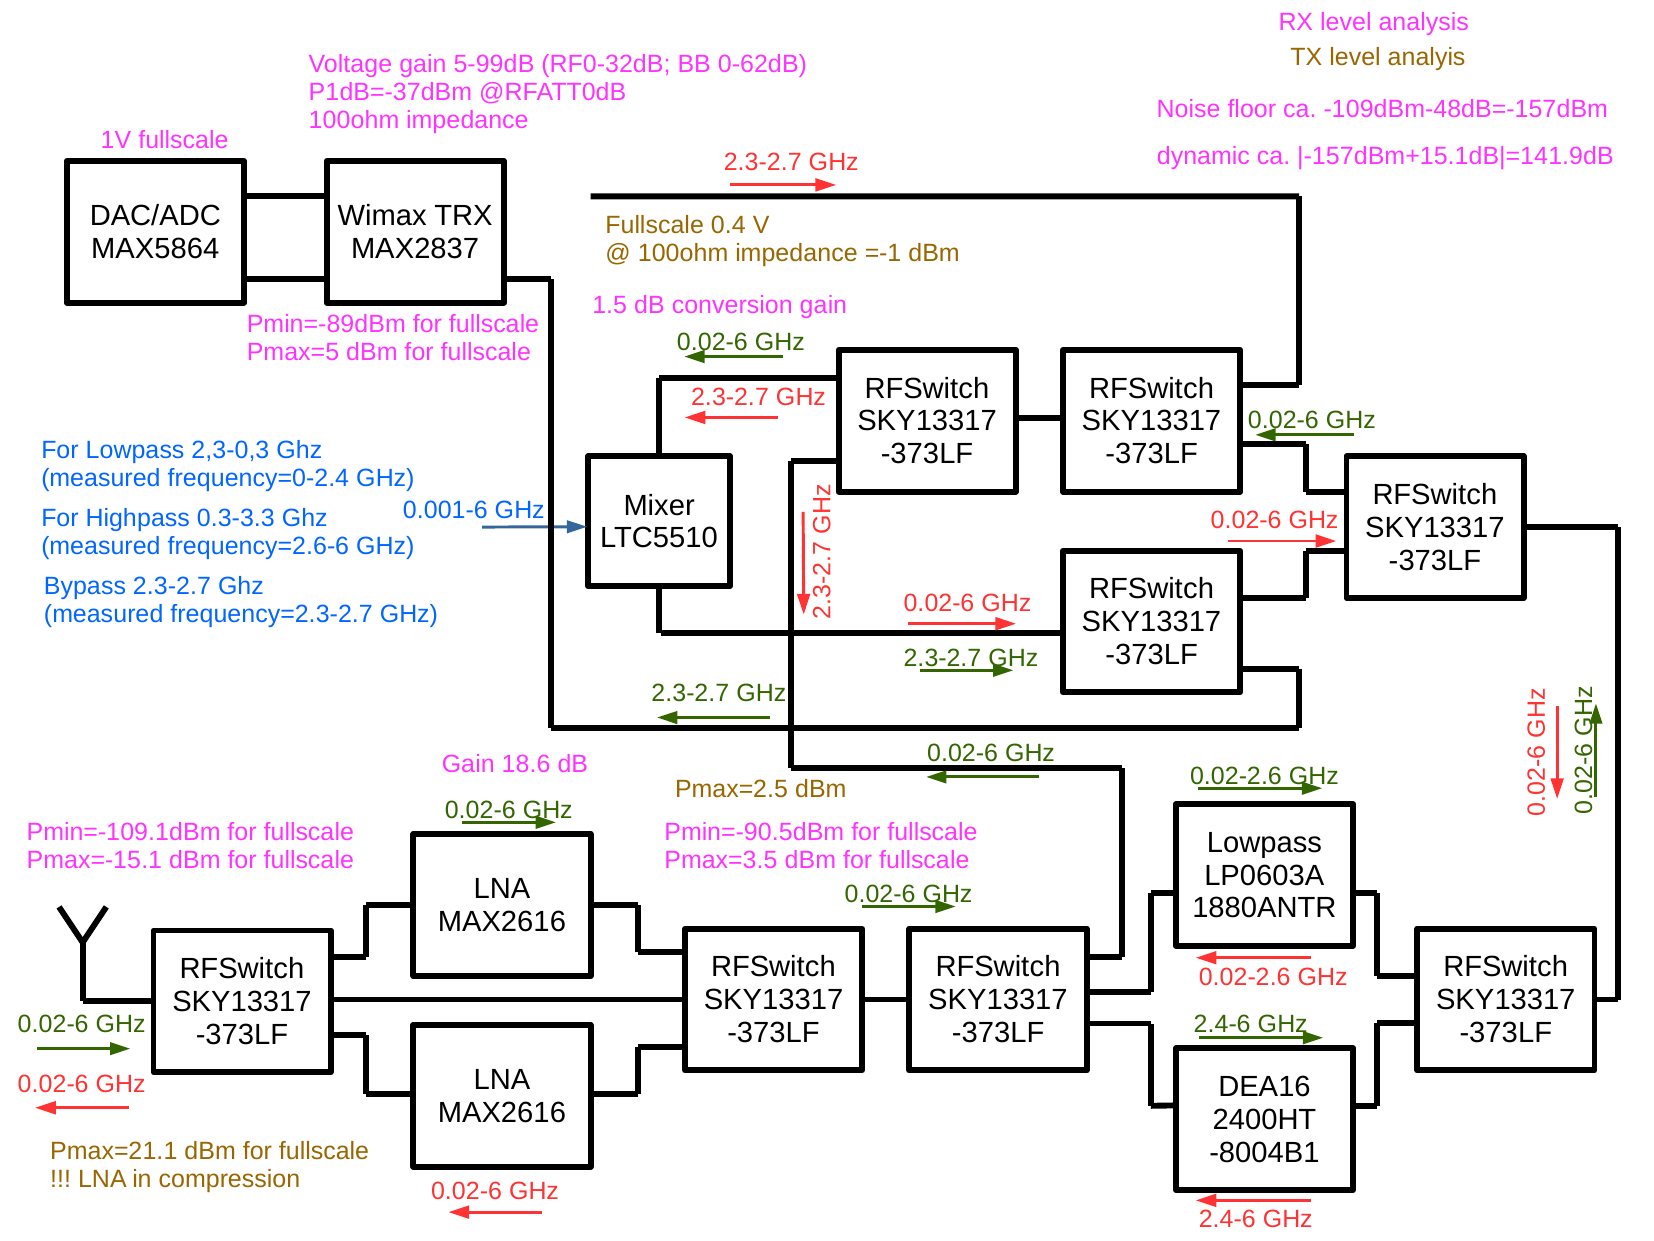

RX level analysis
TX level analyis
Voltage gain 5-99dB (RF0-32dB; BB 0-62dB)
P1dB=-37dBm @RFATT0dB
100ohm impedance
Noise floor ca. -109dBm-48dB=-157dBm
1V fullscale
dynamic ca. |-157dBm+15.1dB|=141.9dB
2.3-2.7 GHz
DAC/ADC
MAX5864
Wimax TRX
MAX2837
Fullscale 0.4 V
@ 100ohm impedance =-1 dBm
1.5 dB conversion gain
Pmin=-89dBm for fullscale
Pmax=5 dBm for fullscale
0.02-6 GHz
RFSwitch
SKY13317
-373LF
RFSwitch
SKY13317
-373LF
2.3-2.7 GHz
0.02-6 GHz
For Lowpass 2,3-0,3 Ghz
(measured frequency=0-2.4 GHz)
Mixer
LTC5510
RFSwitch
SKY13317
-373LF
0.001-6 GHz
For Highpass 0.3-3.3 Ghz
(measured frequency=2.6-6 GHz)
0.02-6 GHz
2.3-2.7 GHz
RFSwitch
SKY13317
-373LF
Bypass 2.3-2.7 Ghz
(measured frequency=2.3-2.7 GHz)
0.02-6 GHz
2.3-2.7 GHz
2.3-2.7 GHz
0.02-6 GHz
0.02-6 GHz
0.02-6 GHz
Gain 18.6 dB
0.02-2.6 GHz
Pmax=2.5 dBm
0.02-6 GHz
Lowpass
LP0603A
1880ANTR
Pmin=-109.1dBm for fullscale
Pmax=-15.1 dBm for fullscale
Pmin=-90.5dBm for fullscale
Pmax=3.5 dBm for fullscale
LNA
MAX2616
0.02-6 GHz
RFSwitch
SKY13317
-373LF
RFSwitch
SKY13317
-373LF
RFSwitch
SKY13317
-373LF
RFSwitch
SKY13317
-373LF
0.02-2.6 GHz
2.4-6 GHz
0.02-6 GHz
LNA
MAX2616
DEA16
2400HT
-8004B1
0.02-6 GHz
Pmax=21.1 dBm for fullscale
!!! LNA in compression
0.02-6 GHz
2.4-6 GHz